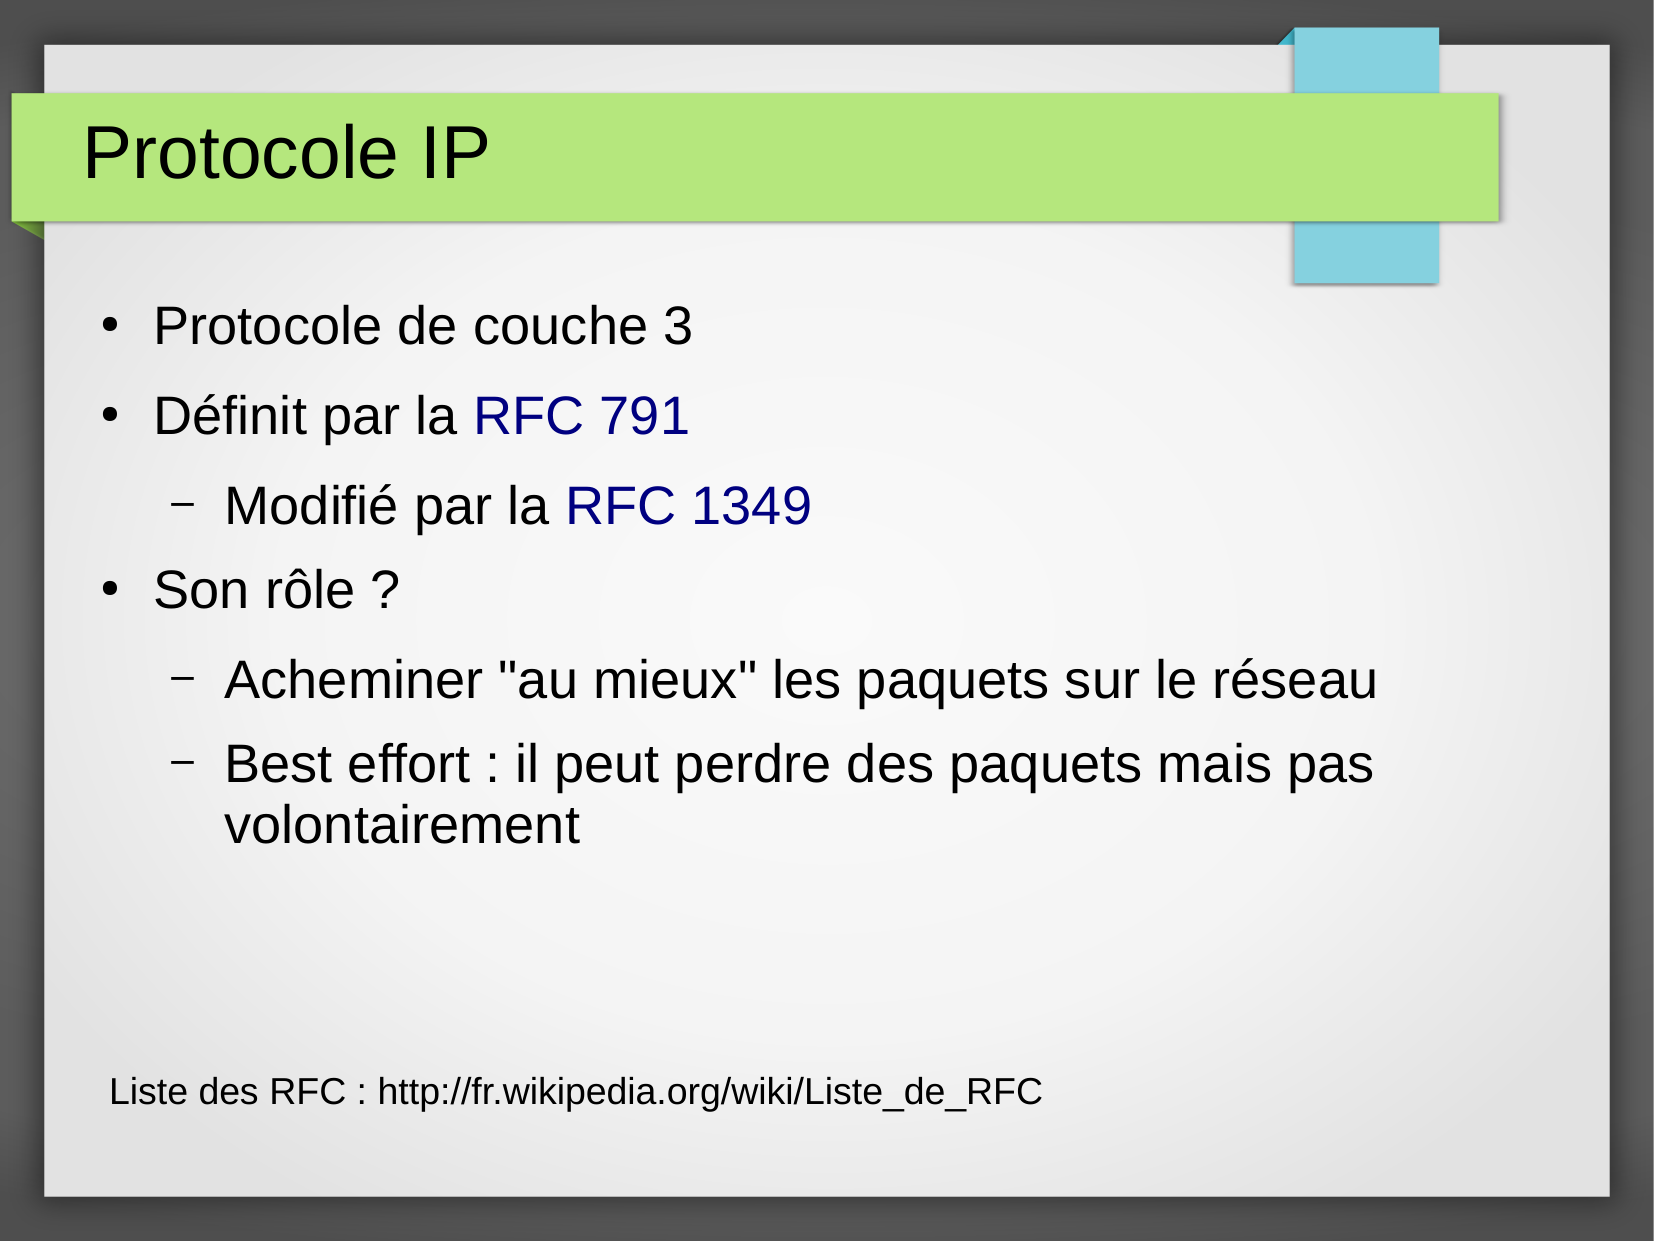

# Protocole IP
Protocole de couche 3
Définit par la RFC 791
Modifié par la RFC 1349
Son rôle ?
Acheminer "au mieux" les paquets sur le réseau
Best effort : il peut perdre des paquets mais pas volontairement
Liste des RFC : http://fr.wikipedia.org/wiki/Liste_de_RFC